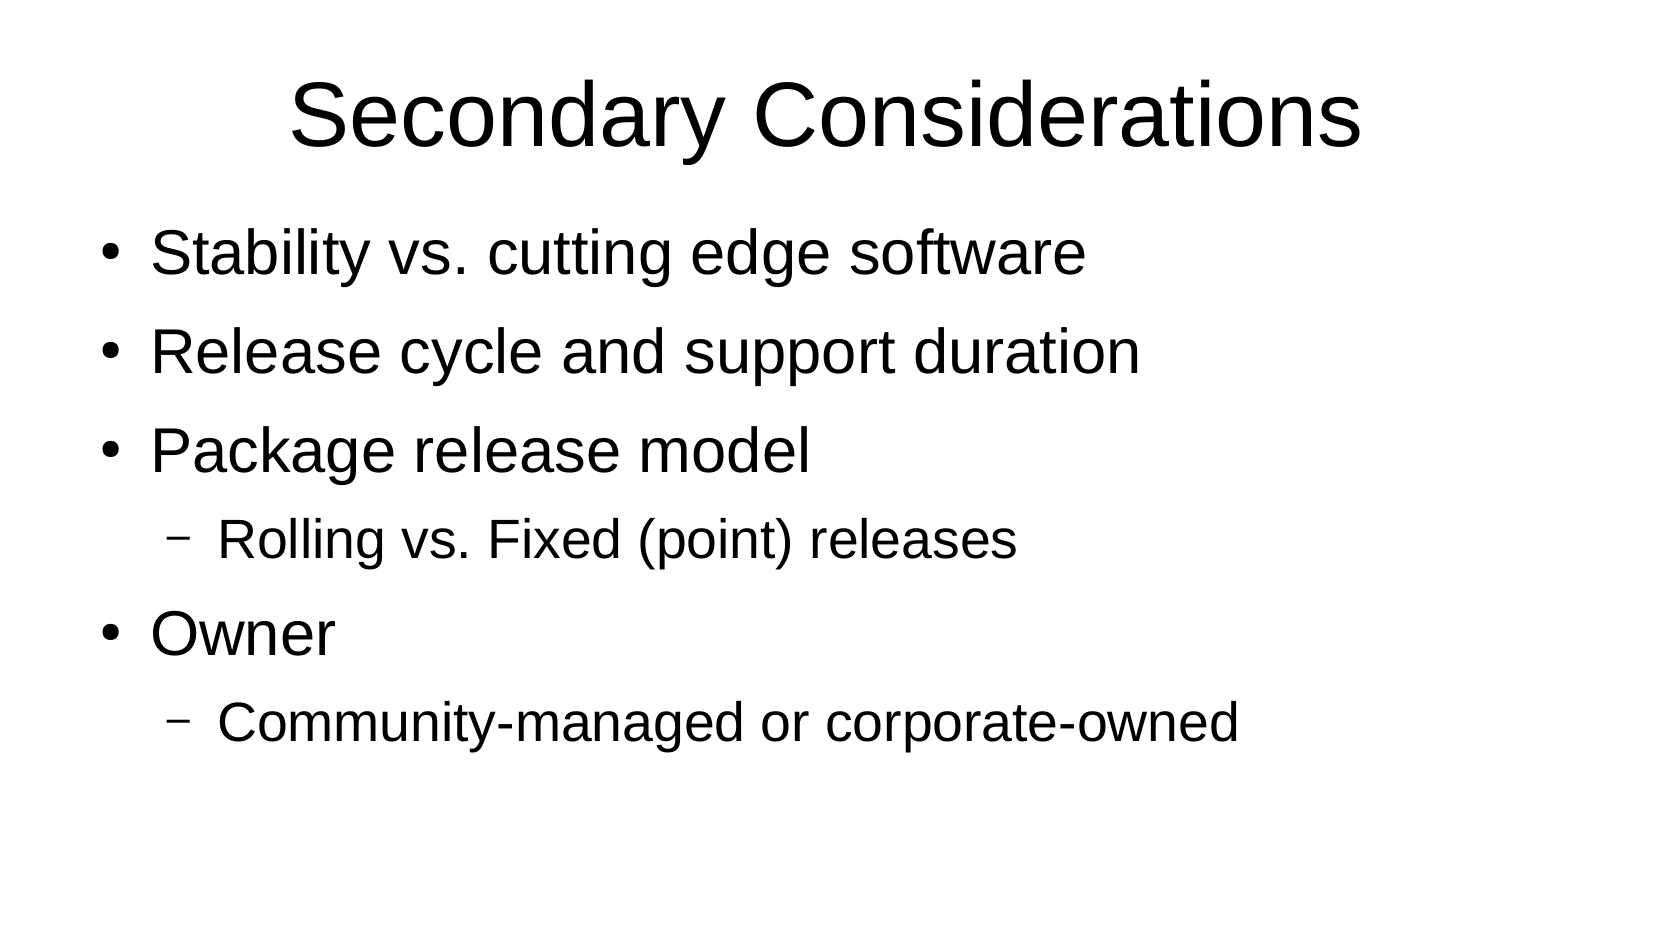

# Secondary Considerations
Stability vs. cutting edge software
Release cycle and support duration
Package release model
Rolling vs. Fixed (point) releases
Owner
Community-managed or corporate-owned